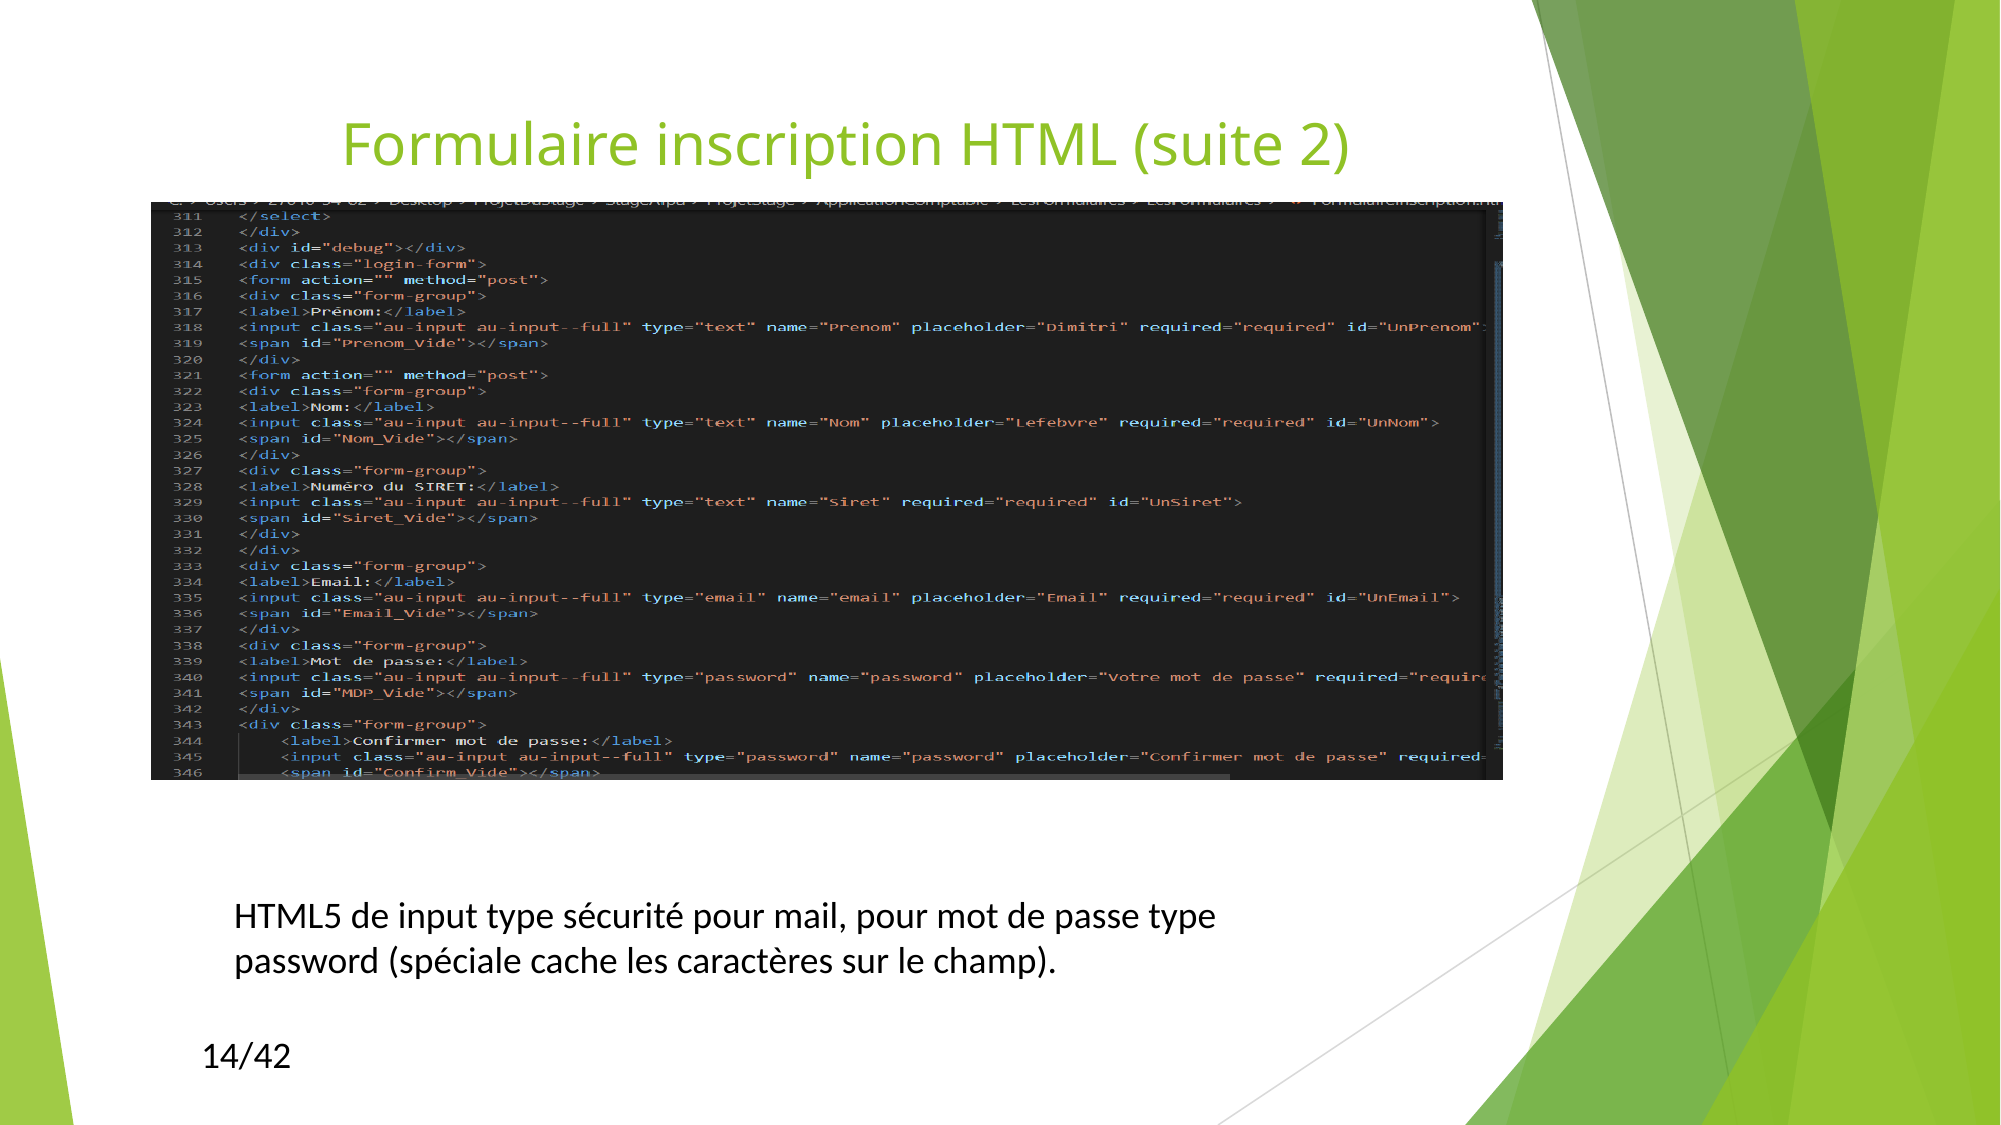

# Formulaire inscription HTML (suite 2)
HTML5 de input type sécurité pour mail, pour mot de passe type password (spéciale cache les caractères sur le champ).
14/42